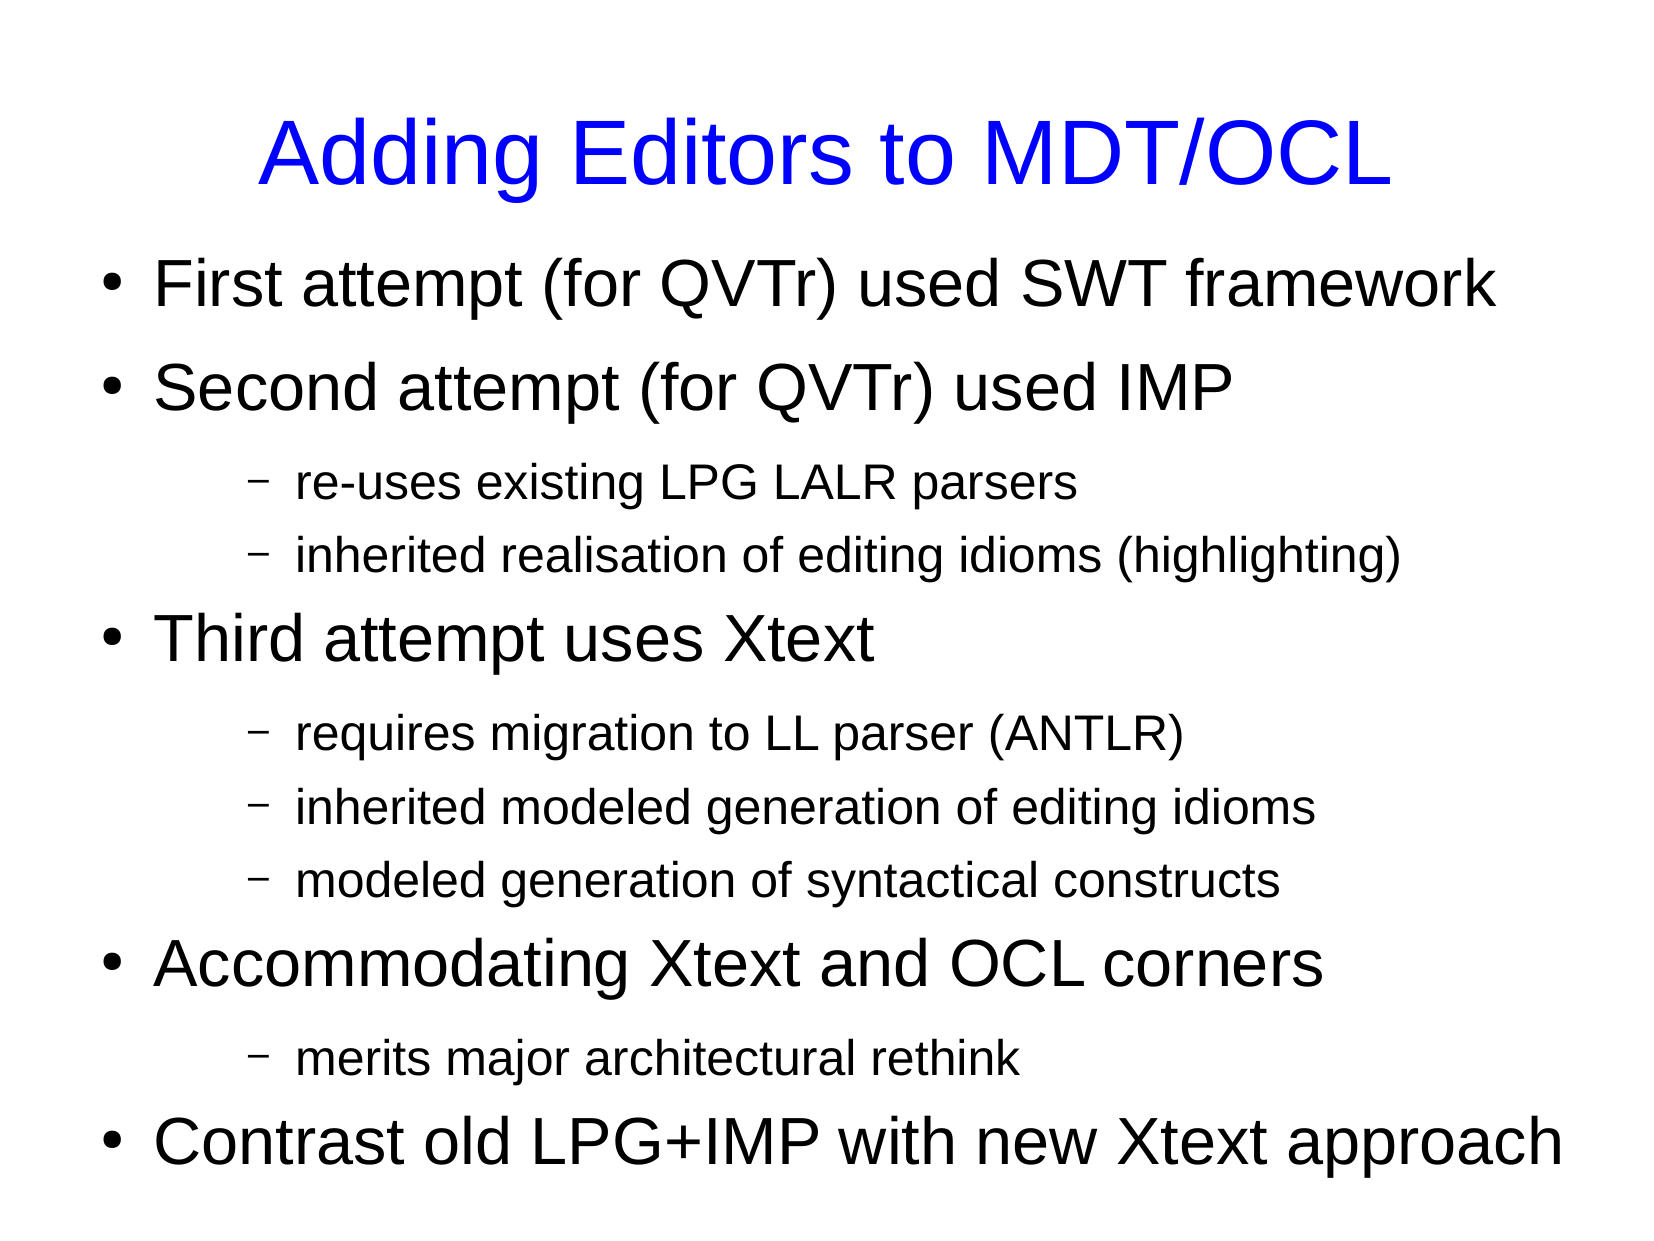

# Adding Editors to MDT/OCL
First attempt (for QVTr) used SWT framework
Second attempt (for QVTr) used IMP
re-uses existing LPG LALR parsers
inherited realisation of editing idioms (highlighting)
Third attempt uses Xtext
requires migration to LL parser (ANTLR)
inherited modeled generation of editing idioms
modeled generation of syntactical constructs
Accommodating Xtext and OCL corners
merits major architectural rethink
Contrast old LPG+IMP with new Xtext approach